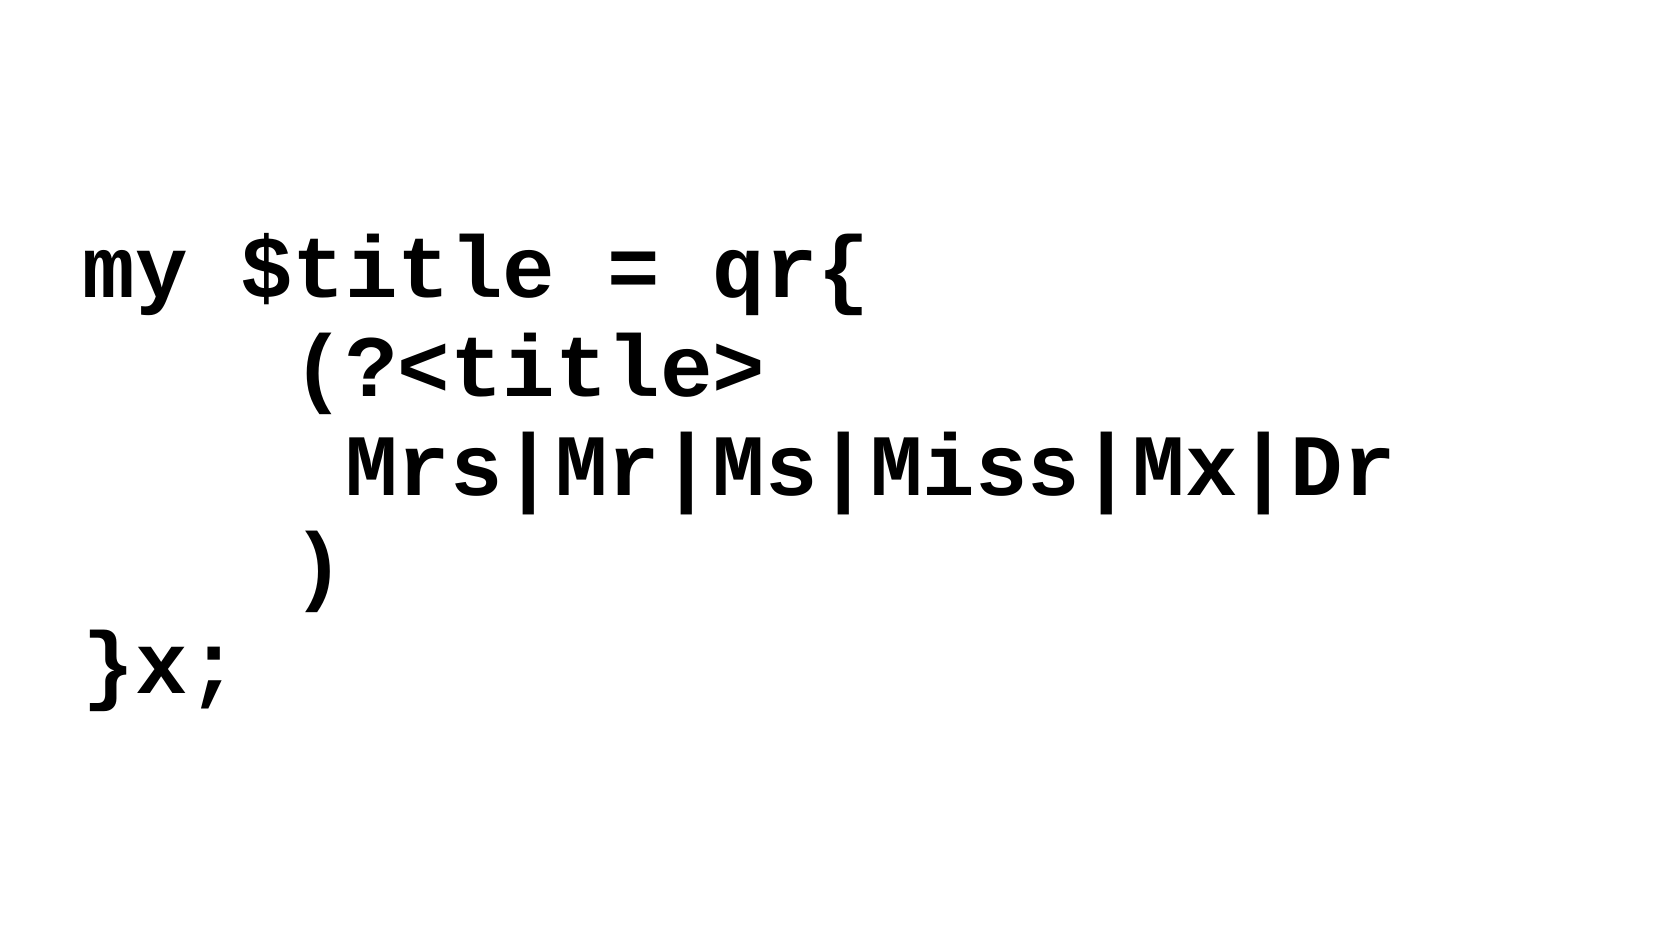

# my $title = qr{ (?<title> Mrs|Mr|Ms|Miss|Mx|Dr ) }x;